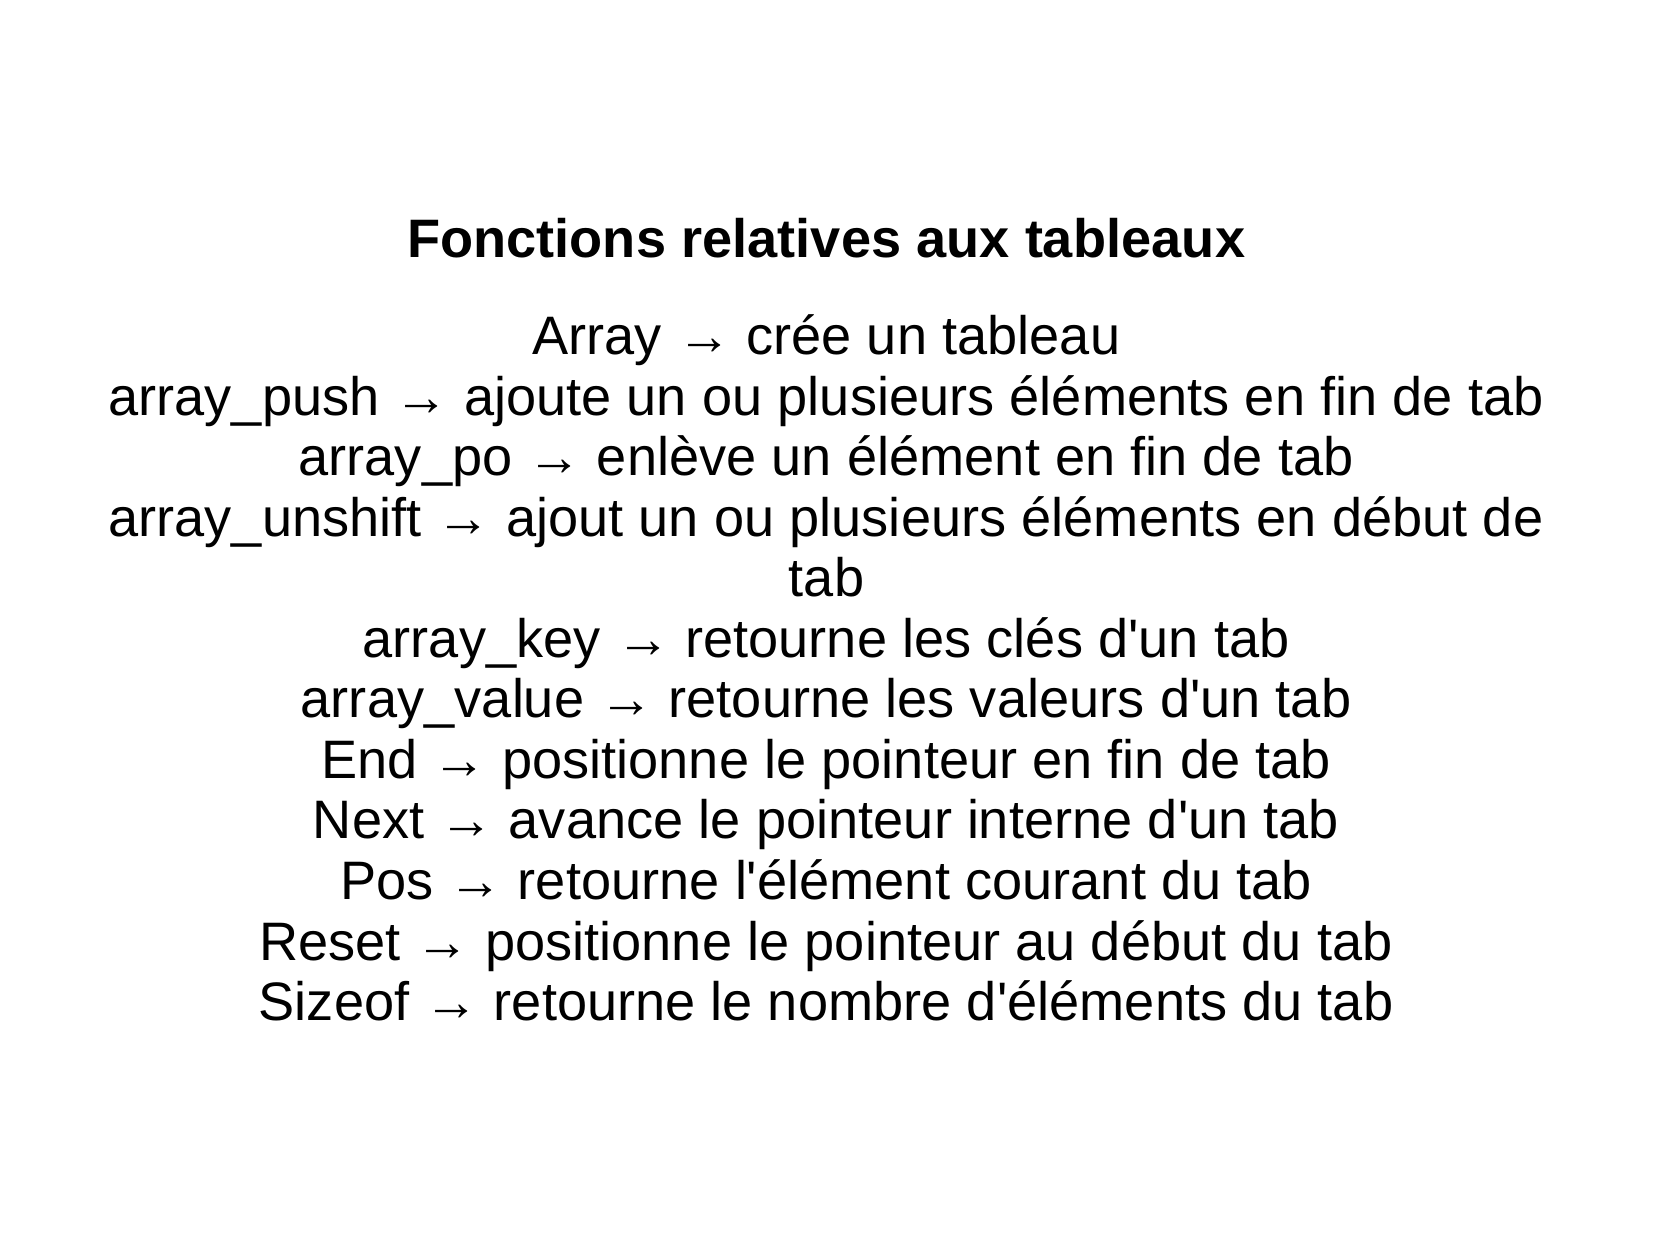

# Fonctions relatives aux tableaux
Array → crée un tableau
array_push → ajoute un ou plusieurs éléments en fin de tab
array_po → enlève un élément en fin de tab
array_unshift → ajout un ou plusieurs éléments en début de tab
array_key → retourne les clés d'un tab
array_value → retourne les valeurs d'un tab
End → positionne le pointeur en fin de tab
Next → avance le pointeur interne d'un tab
Pos → retourne l'élément courant du tab
Reset → positionne le pointeur au début du tab
Sizeof → retourne le nombre d'éléments du tab